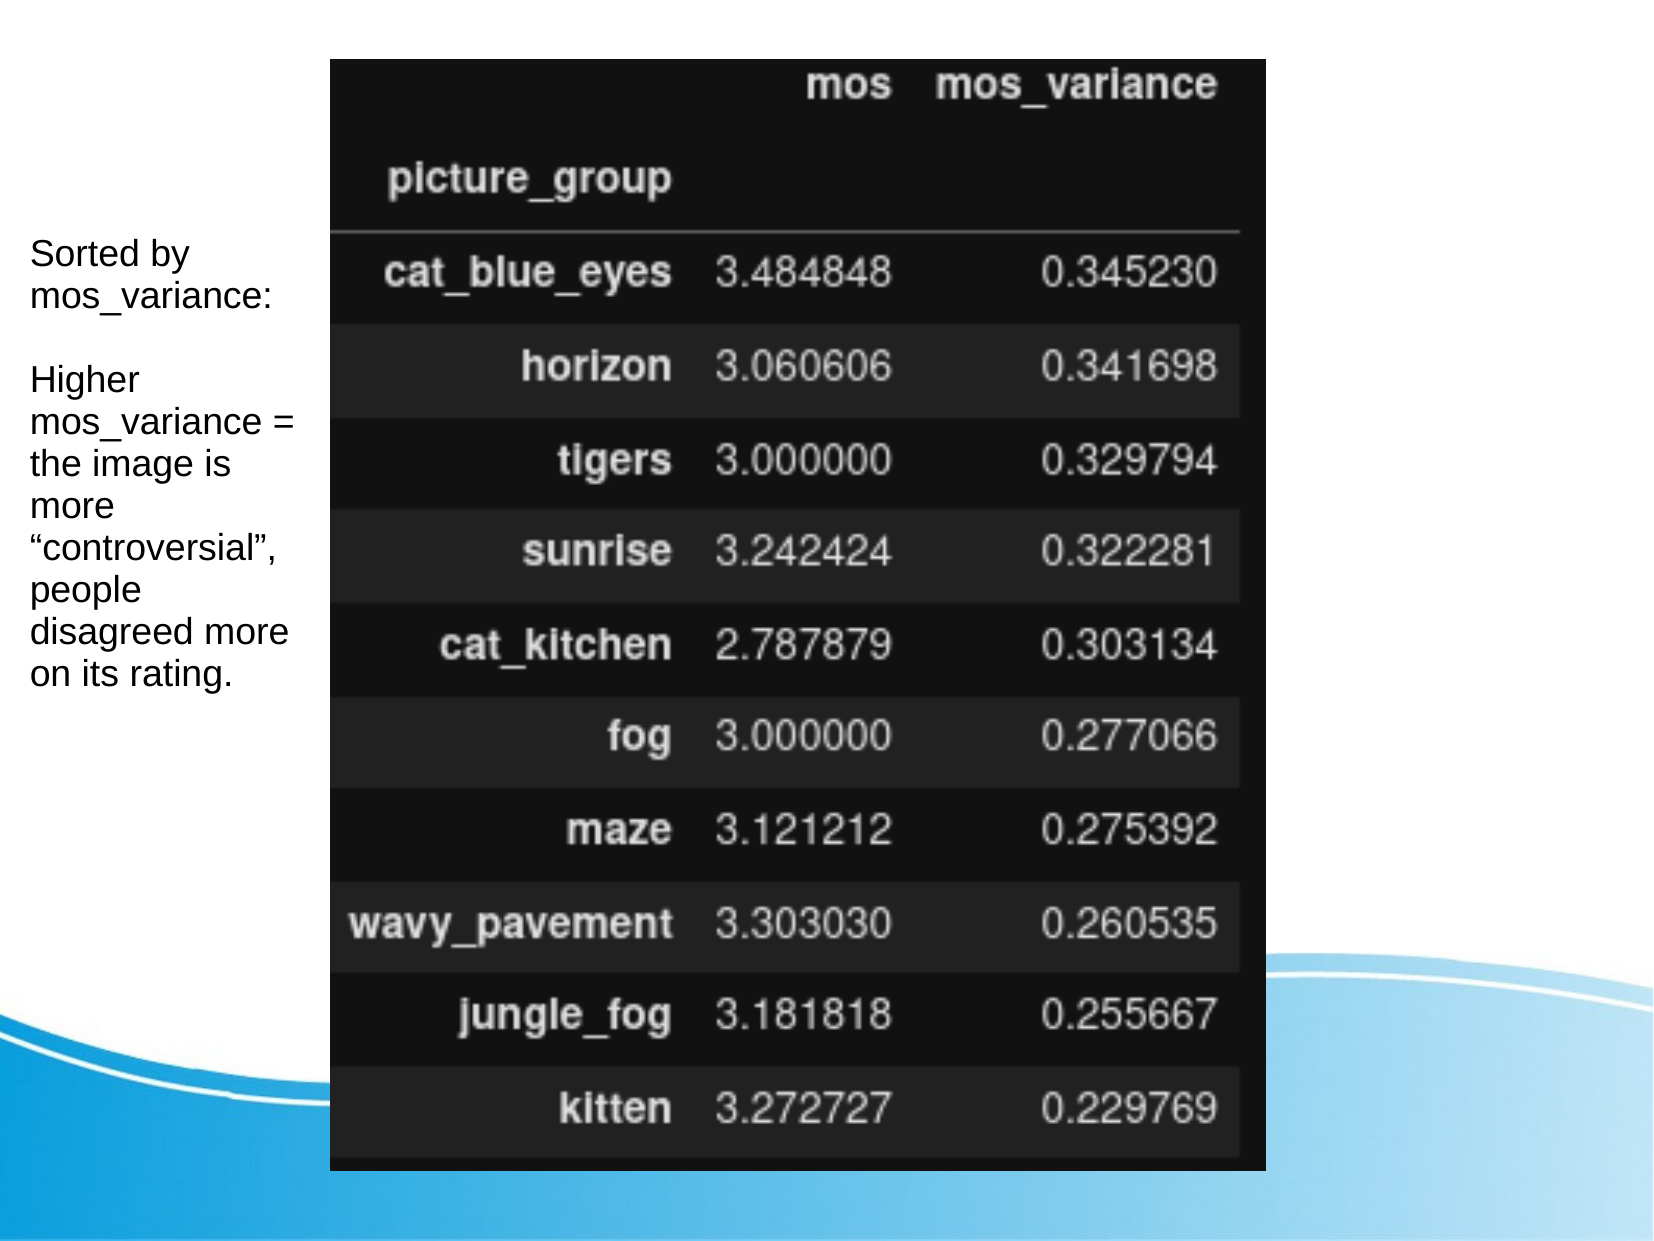

Sorted by mos_variance:
Higher mos_variance = the image is more “controversial”, people disagreed more on its rating.